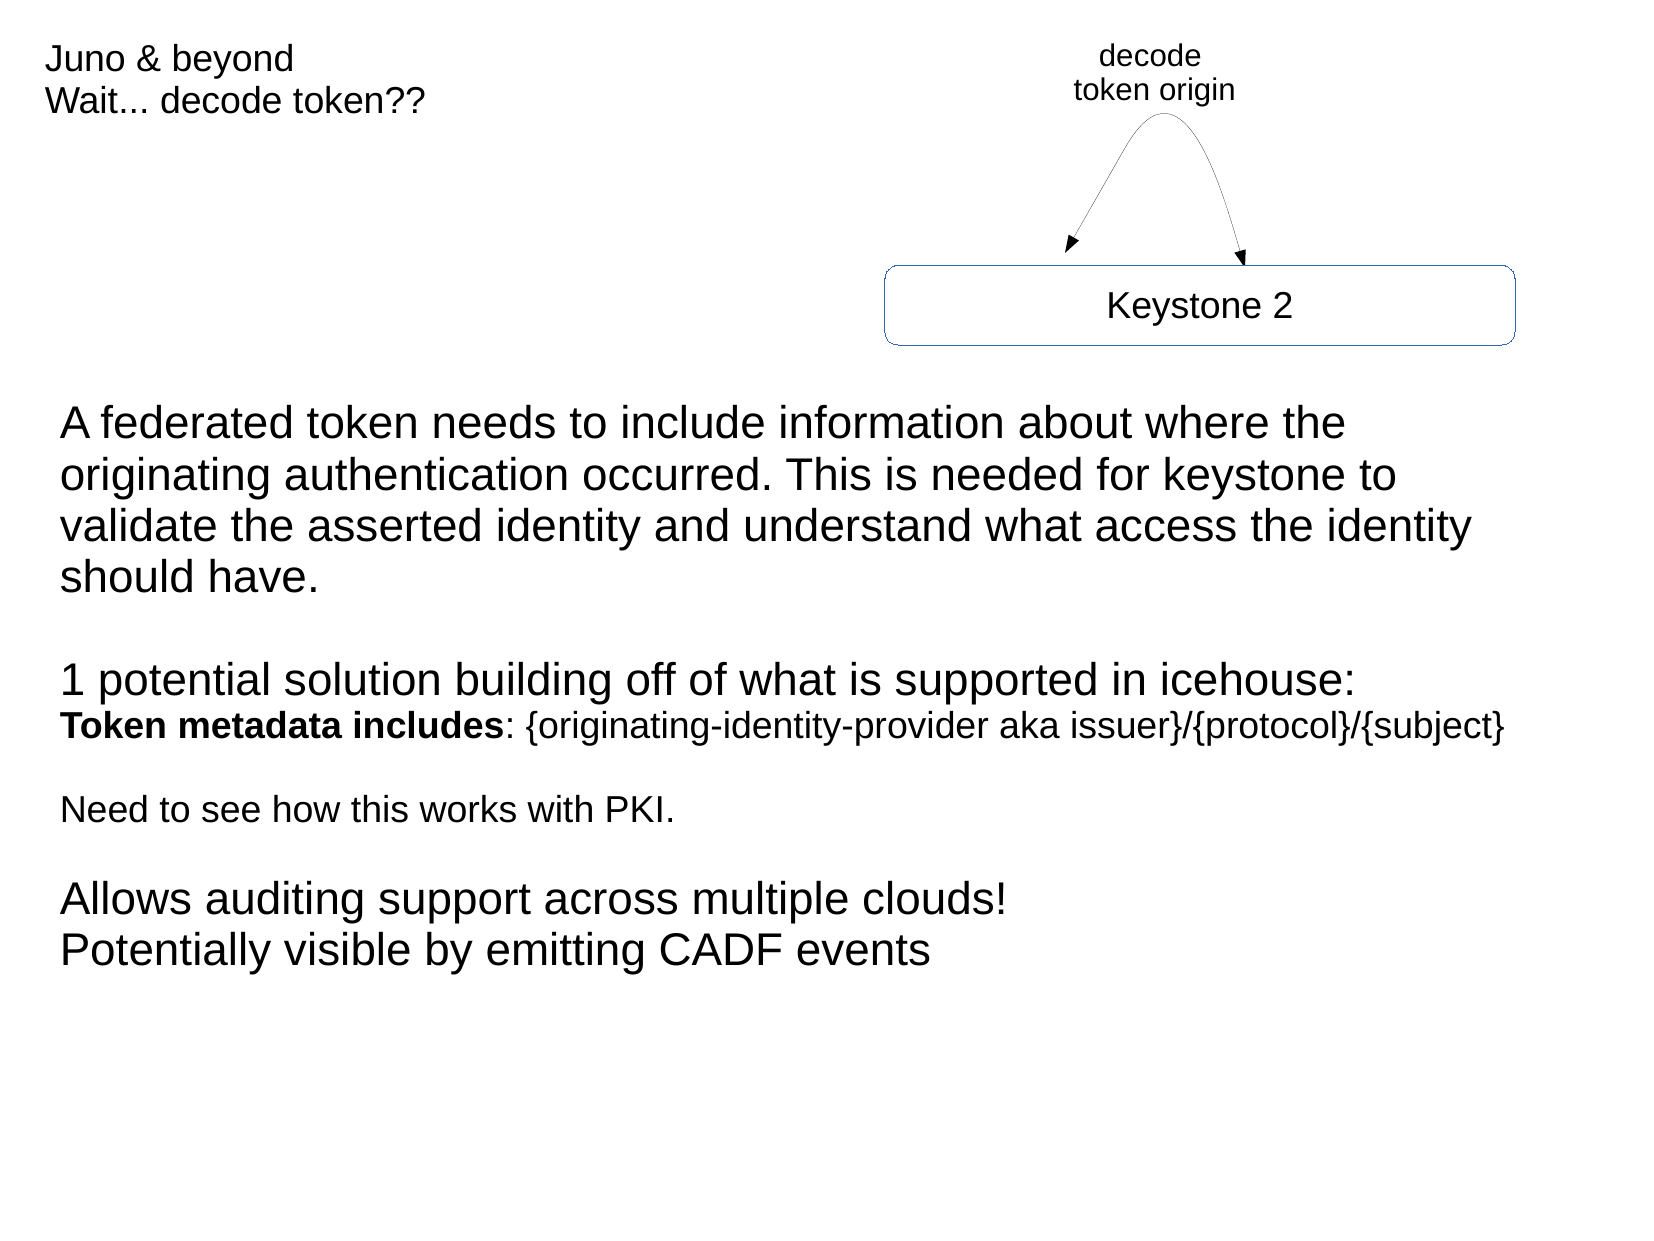

Juno & beyond
Wait... decode token??
decode
token origin
Keystone 2
A federated token needs to include information about where the originating authentication occurred. This is needed for keystone to validate the asserted identity and understand what access the identity should have.
1 potential solution building off of what is supported in icehouse:
Token metadata includes: {originating-identity-provider aka issuer}/{protocol}/{subject}
Need to see how this works with PKI.
Allows auditing support across multiple clouds!
Potentially visible by emitting CADF events